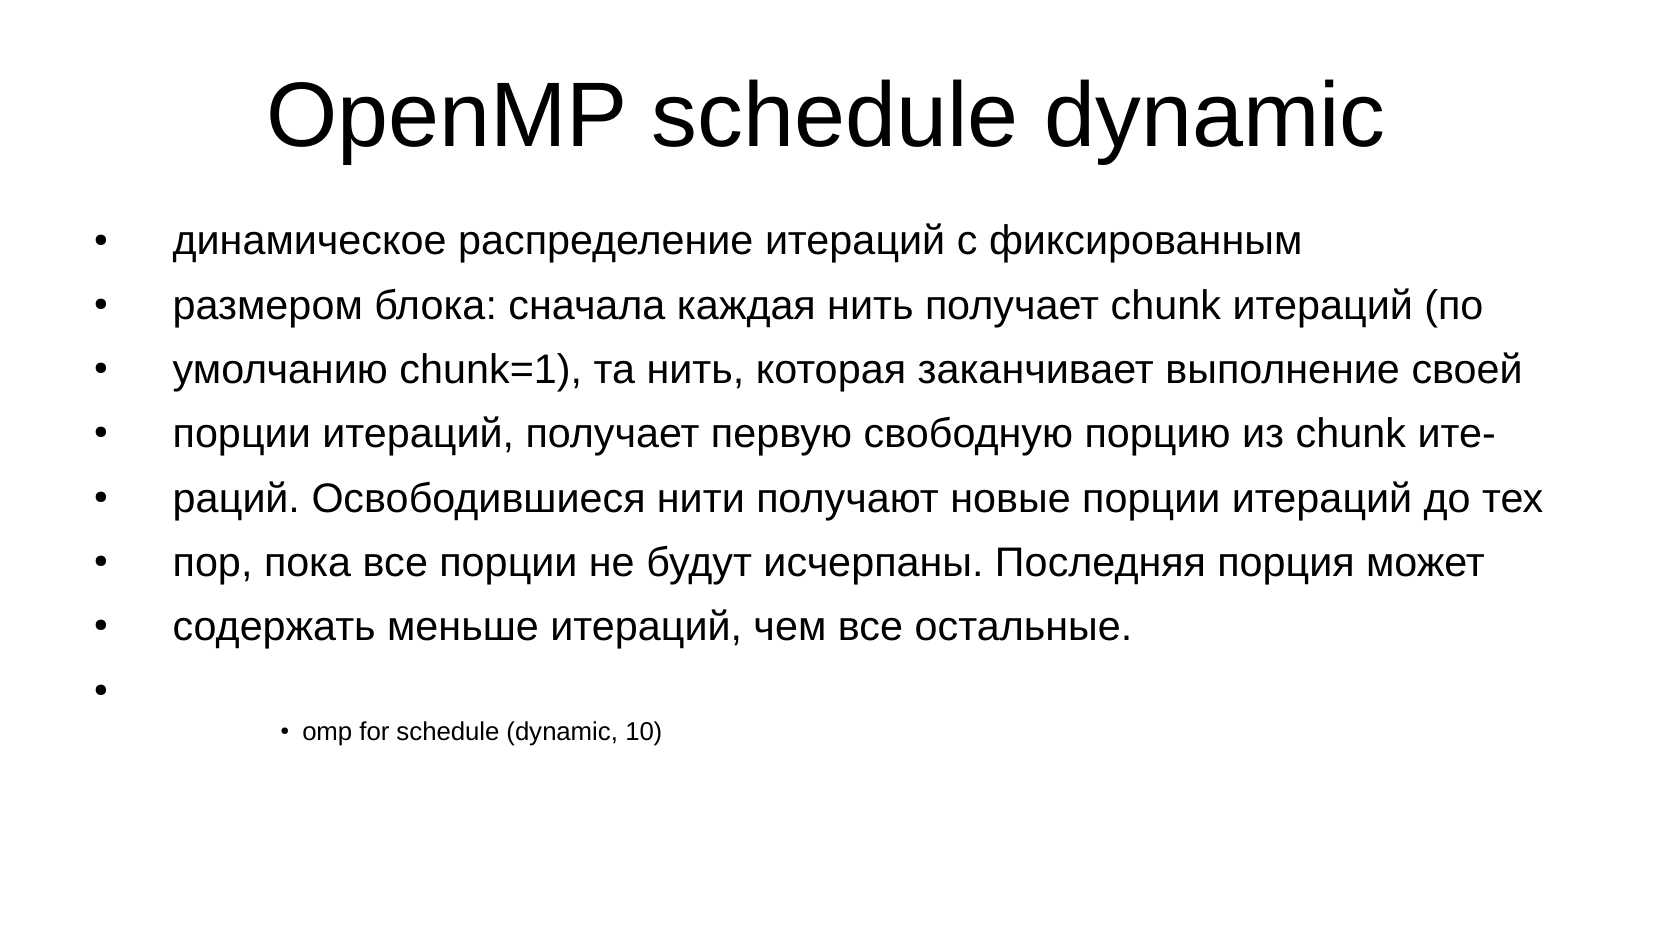

# OpenMP schedule dynamic
 динамическое распределение итераций с фиксированным
 размером блока: сначала каждая нить получает chunk итераций (по
 умолчанию chunk=1), та нить, которая заканчивает выполнение своей
 порции итераций, получает первую свободную порцию из chunk ите-
 раций. Освободившиеся нити получают новые порции итераций до тех
 пор, пока все порции не будут исчерпаны. Последняя порция может
 содержать меньше итераций, чем все остальные.
omp for schedule (dynamic, 10)